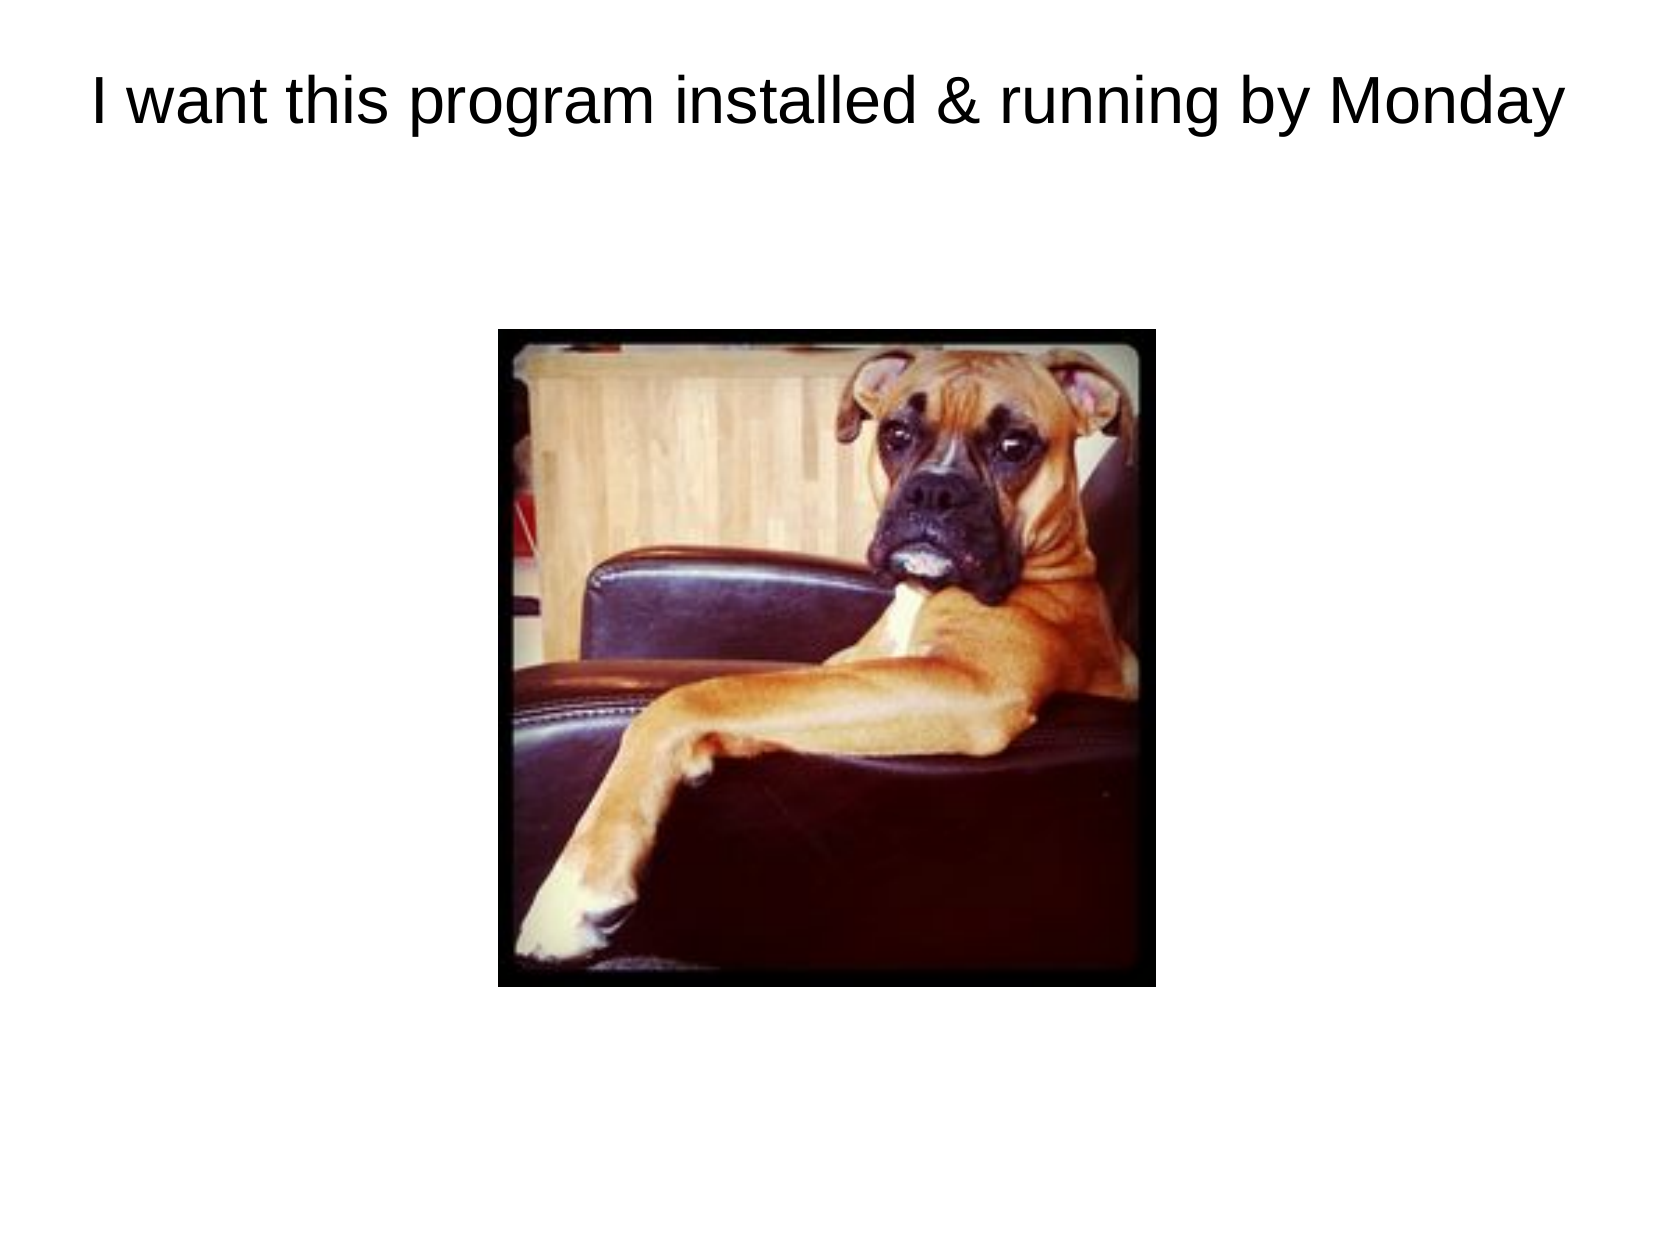

# I want this program installed & running by Monday